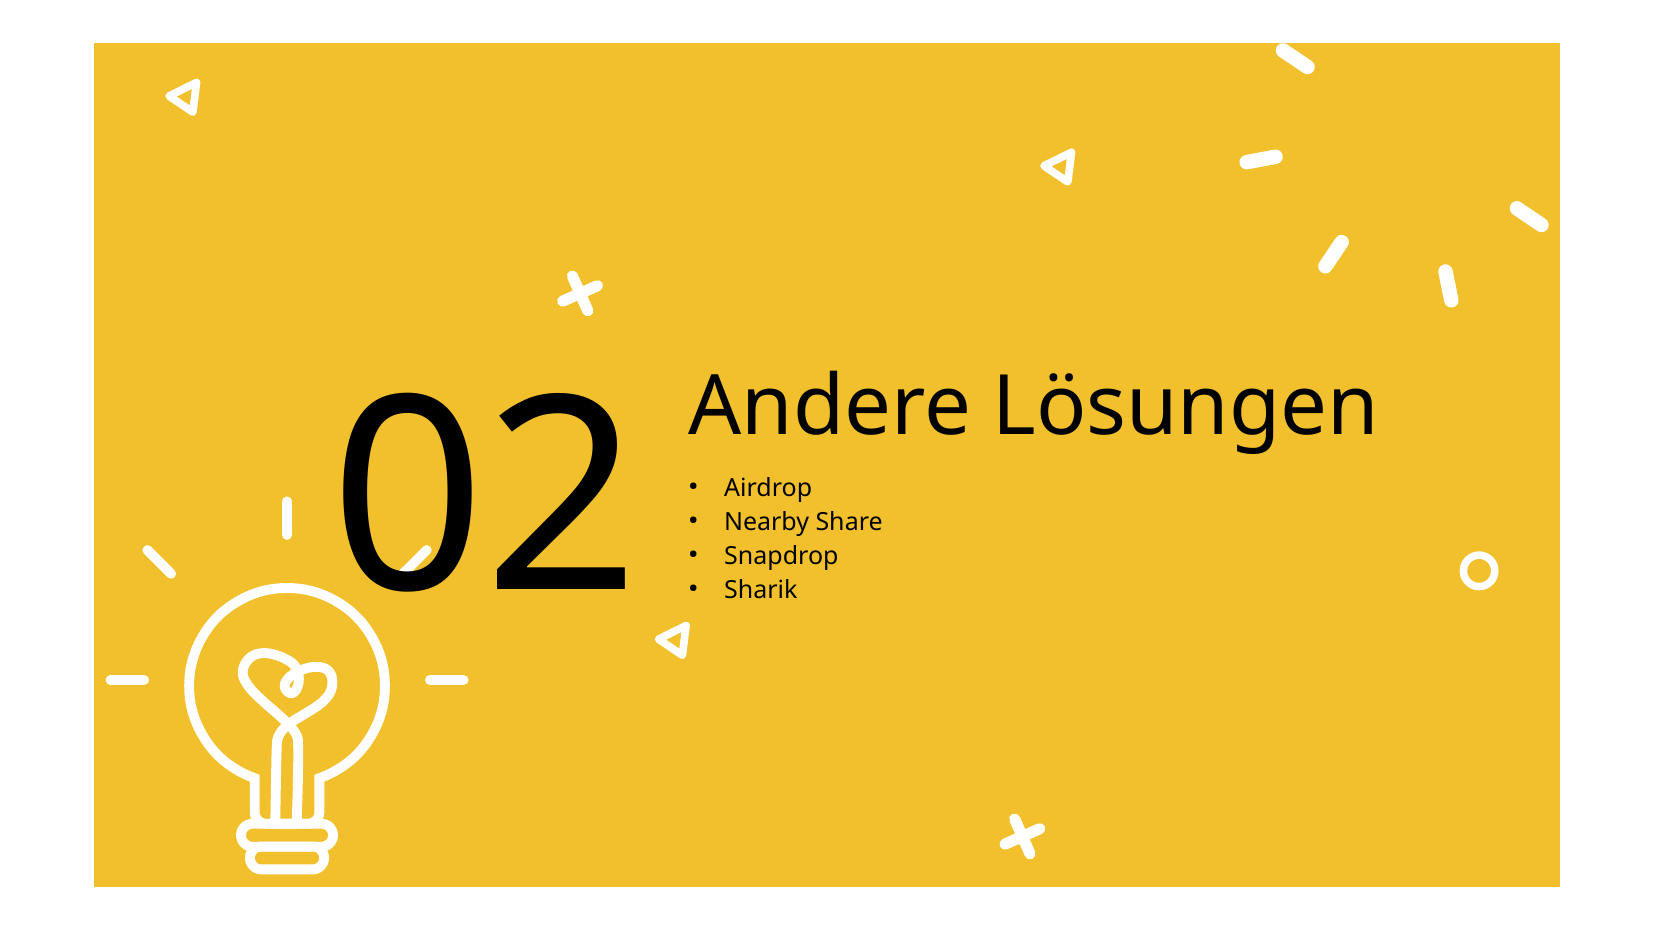

02
# Andere Lösungen
Airdrop
Nearby Share
Snapdrop
Sharik